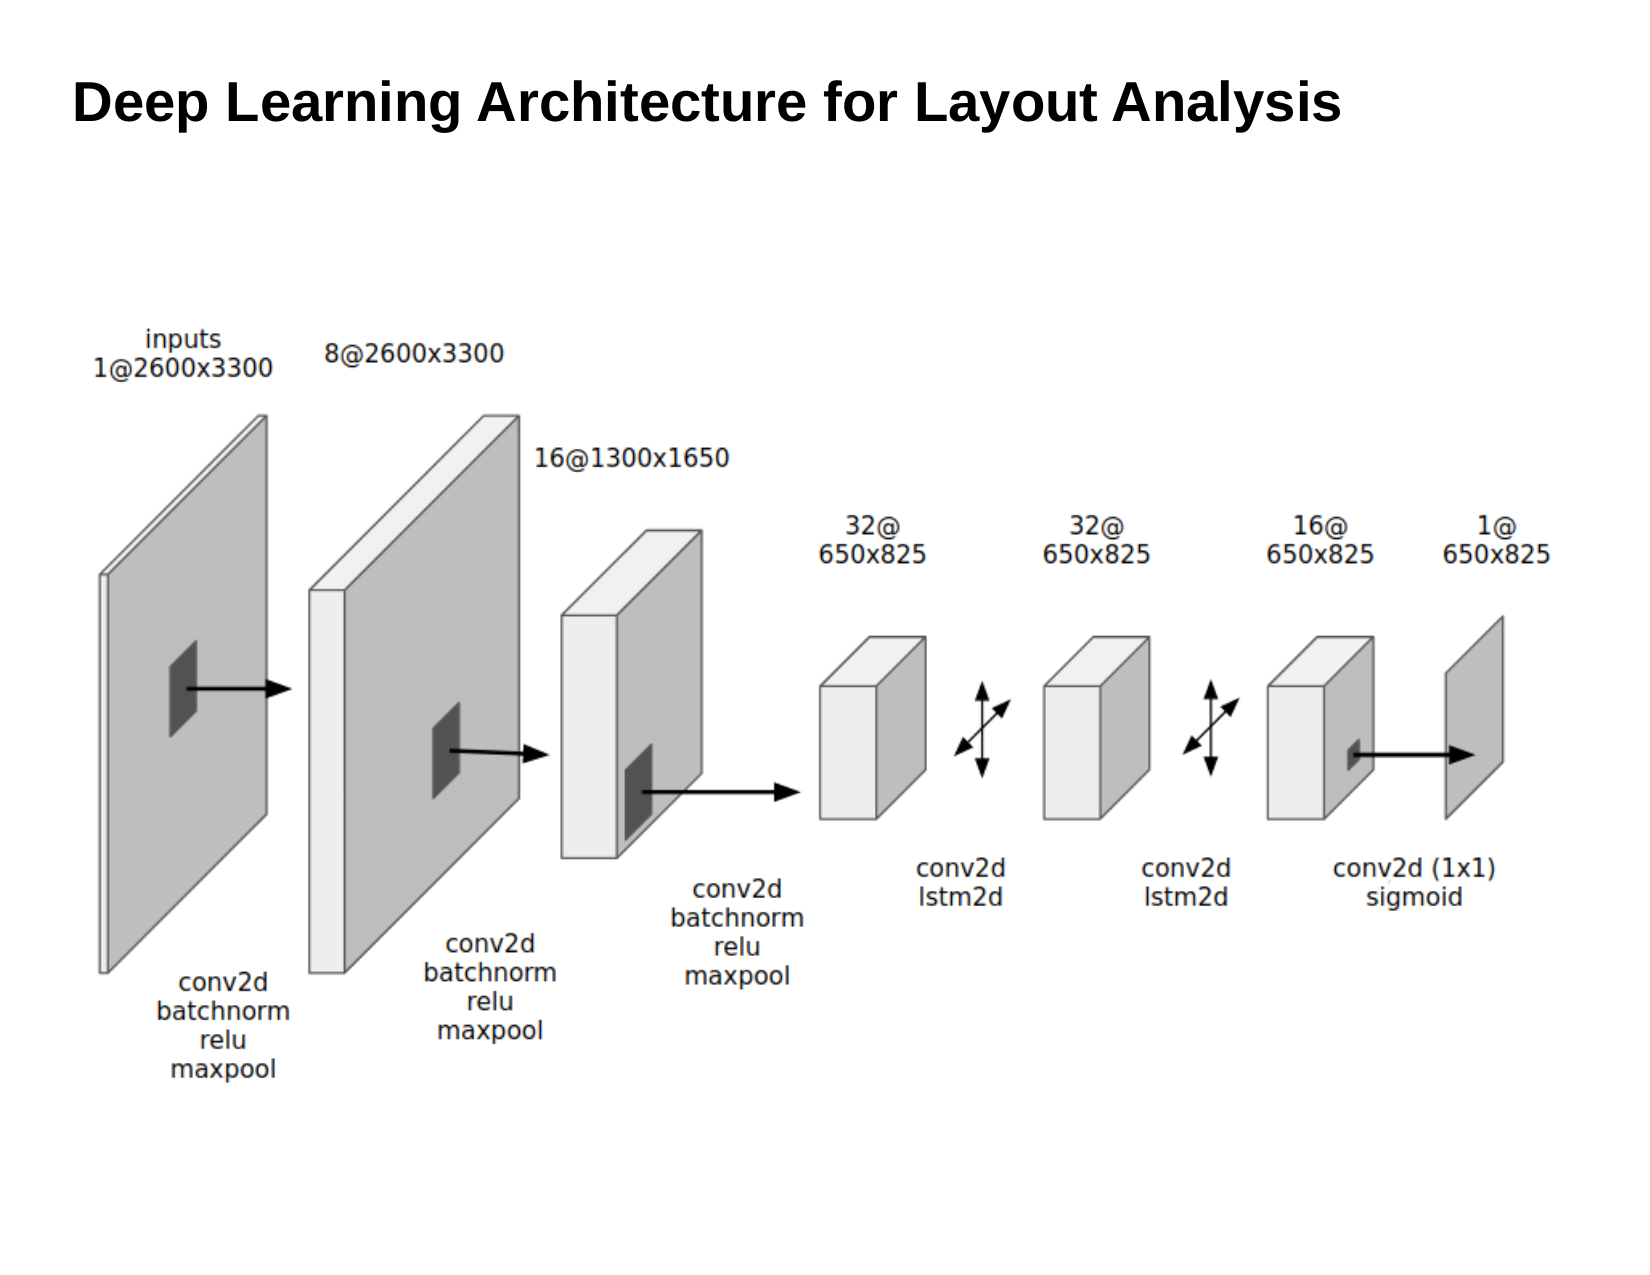

# Deep Learning Architecture for Layout Analysis